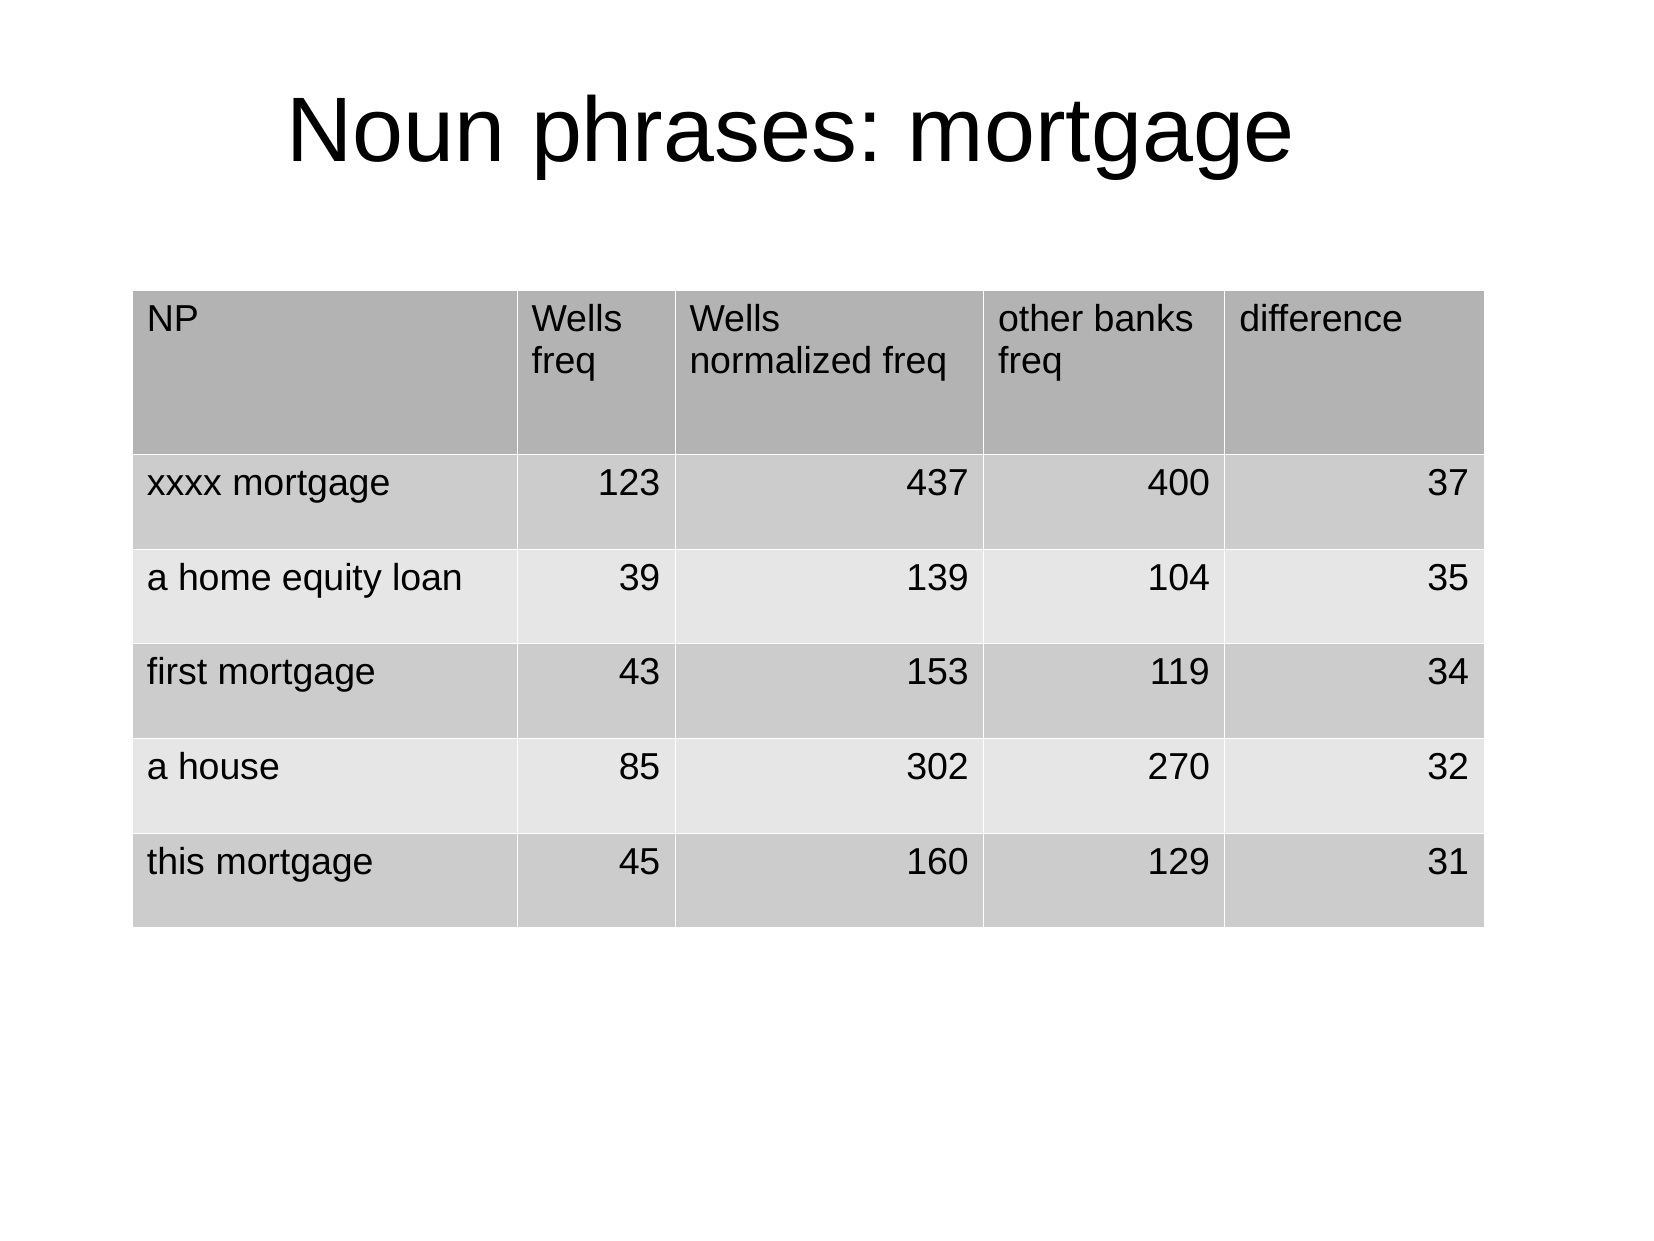

# Noun phrases: mortgage
| NP | Wells freq | Wells normalized freq | other banks freq | difference |
| --- | --- | --- | --- | --- |
| xxxx mortgage | 123 | 437 | 400 | 37 |
| a home equity loan | 39 | 139 | 104 | 35 |
| first mortgage | 43 | 153 | 119 | 34 |
| a house | 85 | 302 | 270 | 32 |
| this mortgage | 45 | 160 | 129 | 31 |